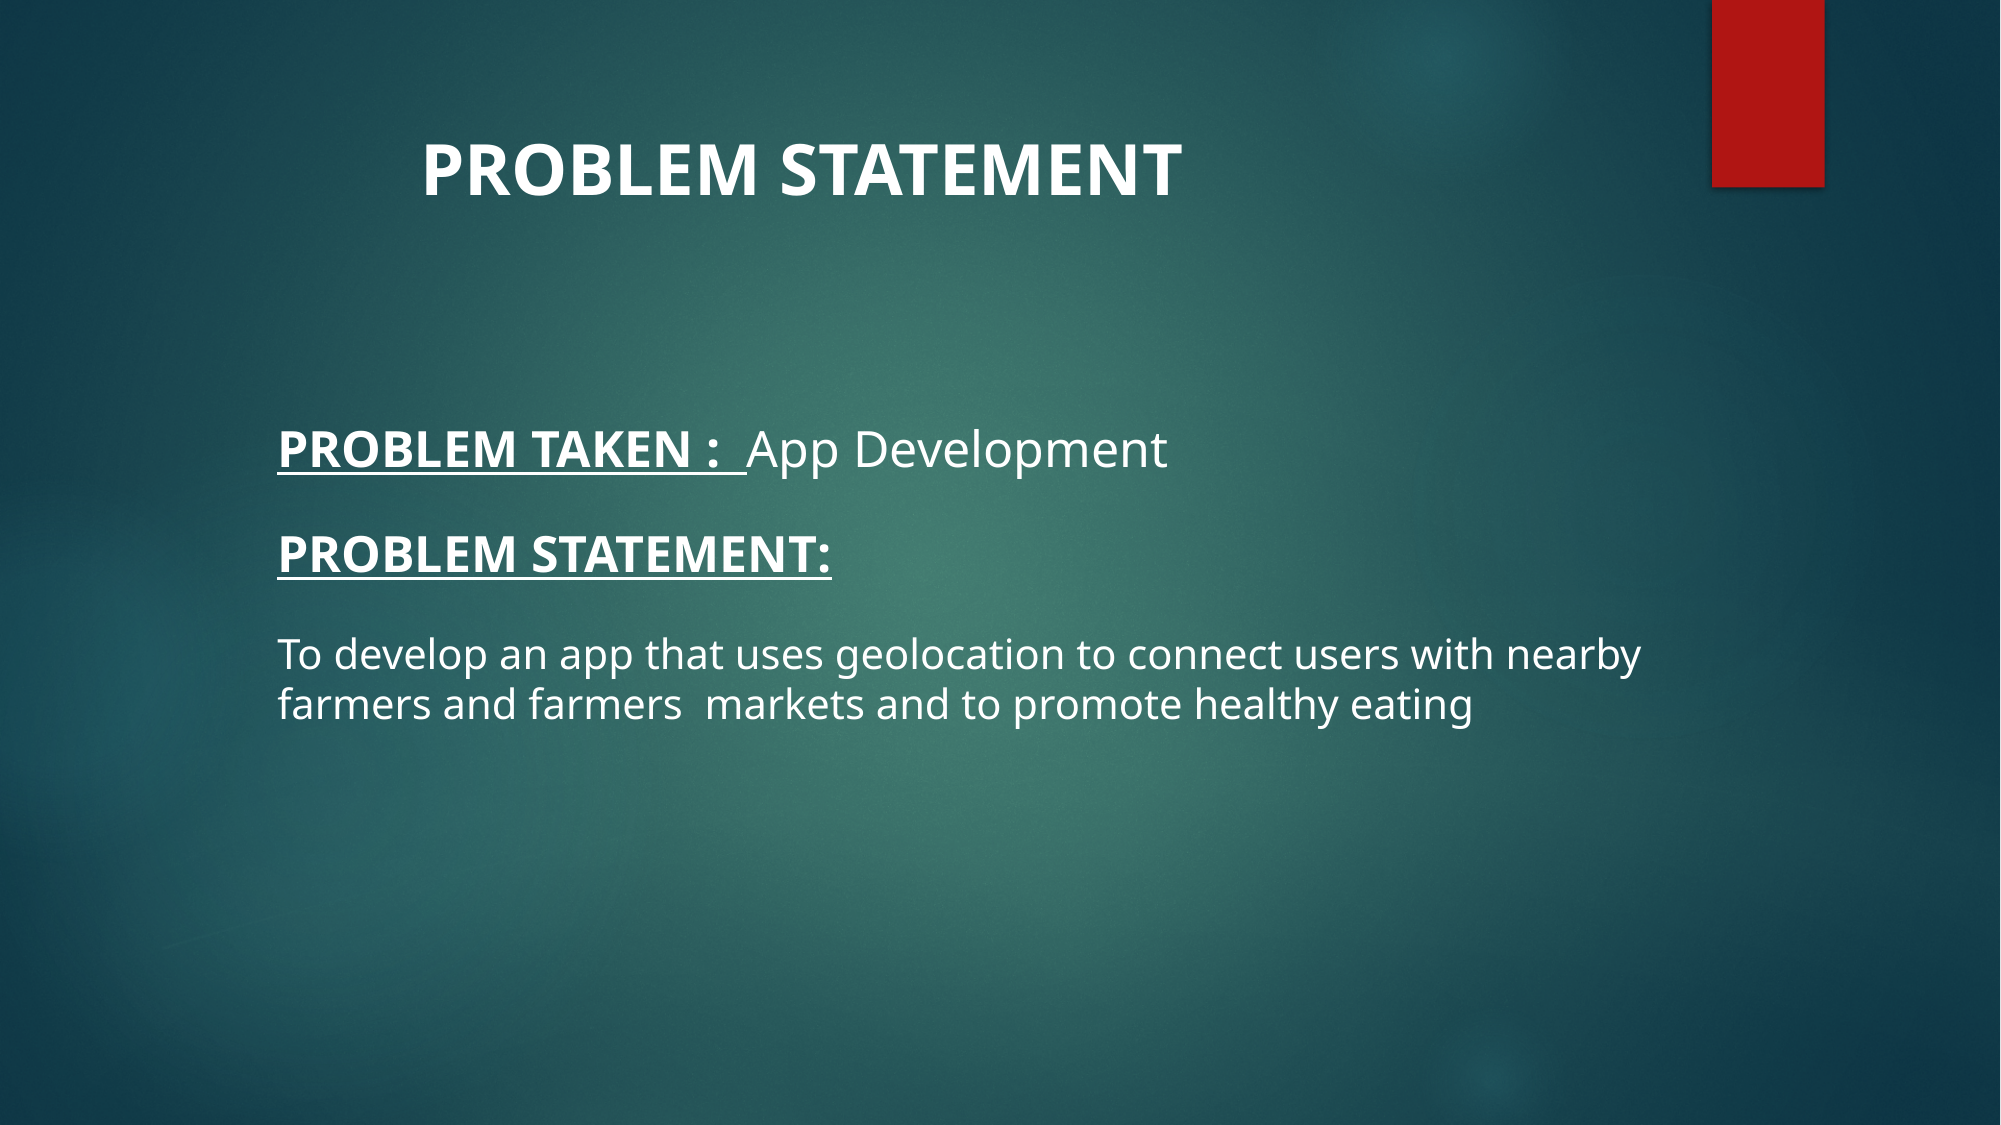

PROBLEM STATEMENT
PROBLEM TAKEN :  App Development
PROBLEM STATEMENT:
To develop an app that uses geolocation to connect users with nearby farmers and farmers  markets and to promote healthy eating